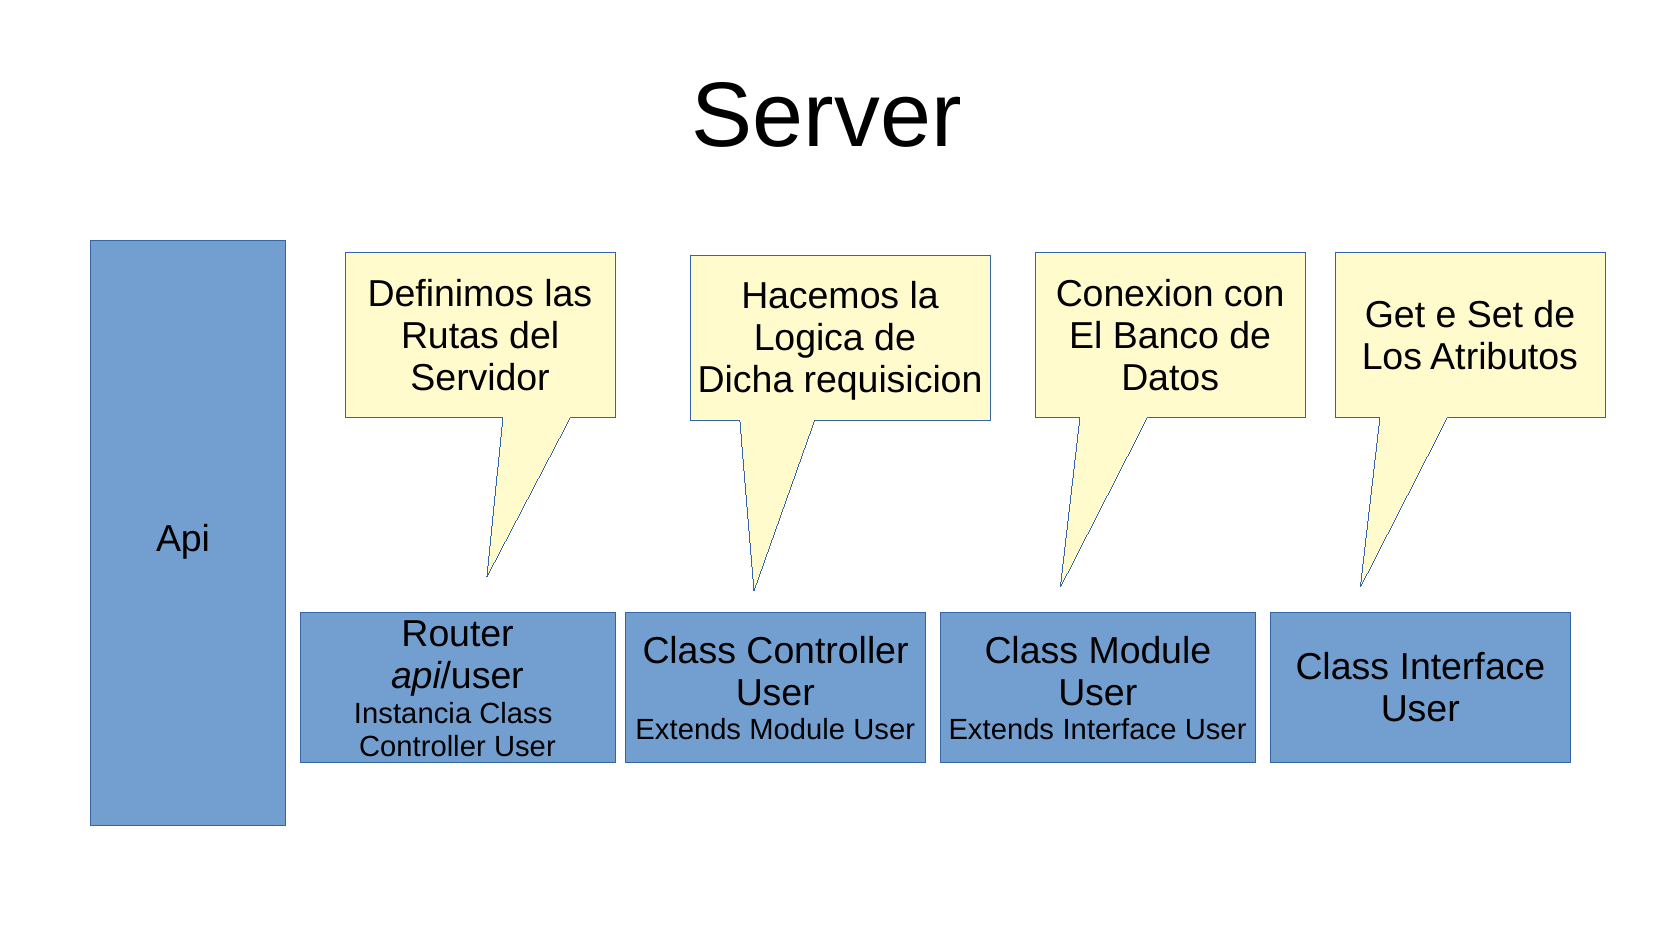

# Server
Definimos las
Rutas del
Servidor
Conexion con
El Banco de
Datos
Get e Set de
Los Atributos
Hacemos la
Logica de
Dicha requisicion
Api
Router
api/user
Instancia Class
Controller User
Class Controller
User
Extends Module User
Class Module
User
Extends Interface User
Class Interface
User